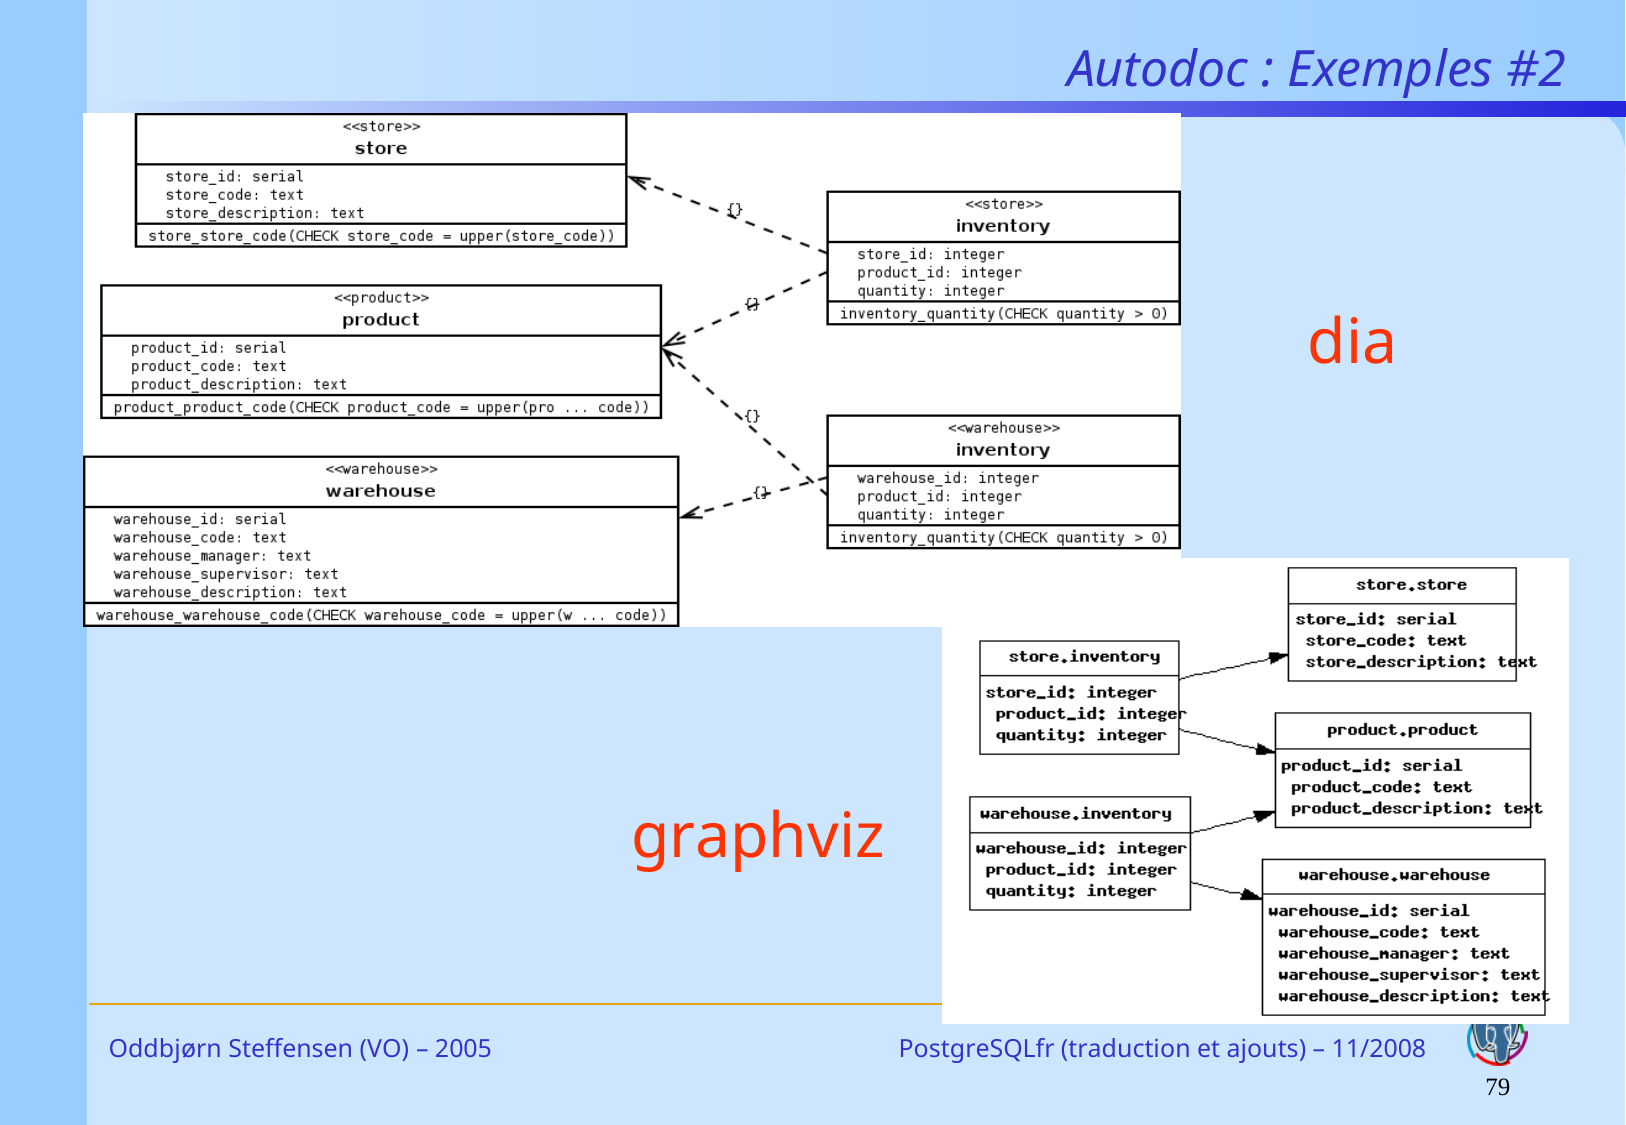

# Autodoc : Exemples #2
dia
graphviz